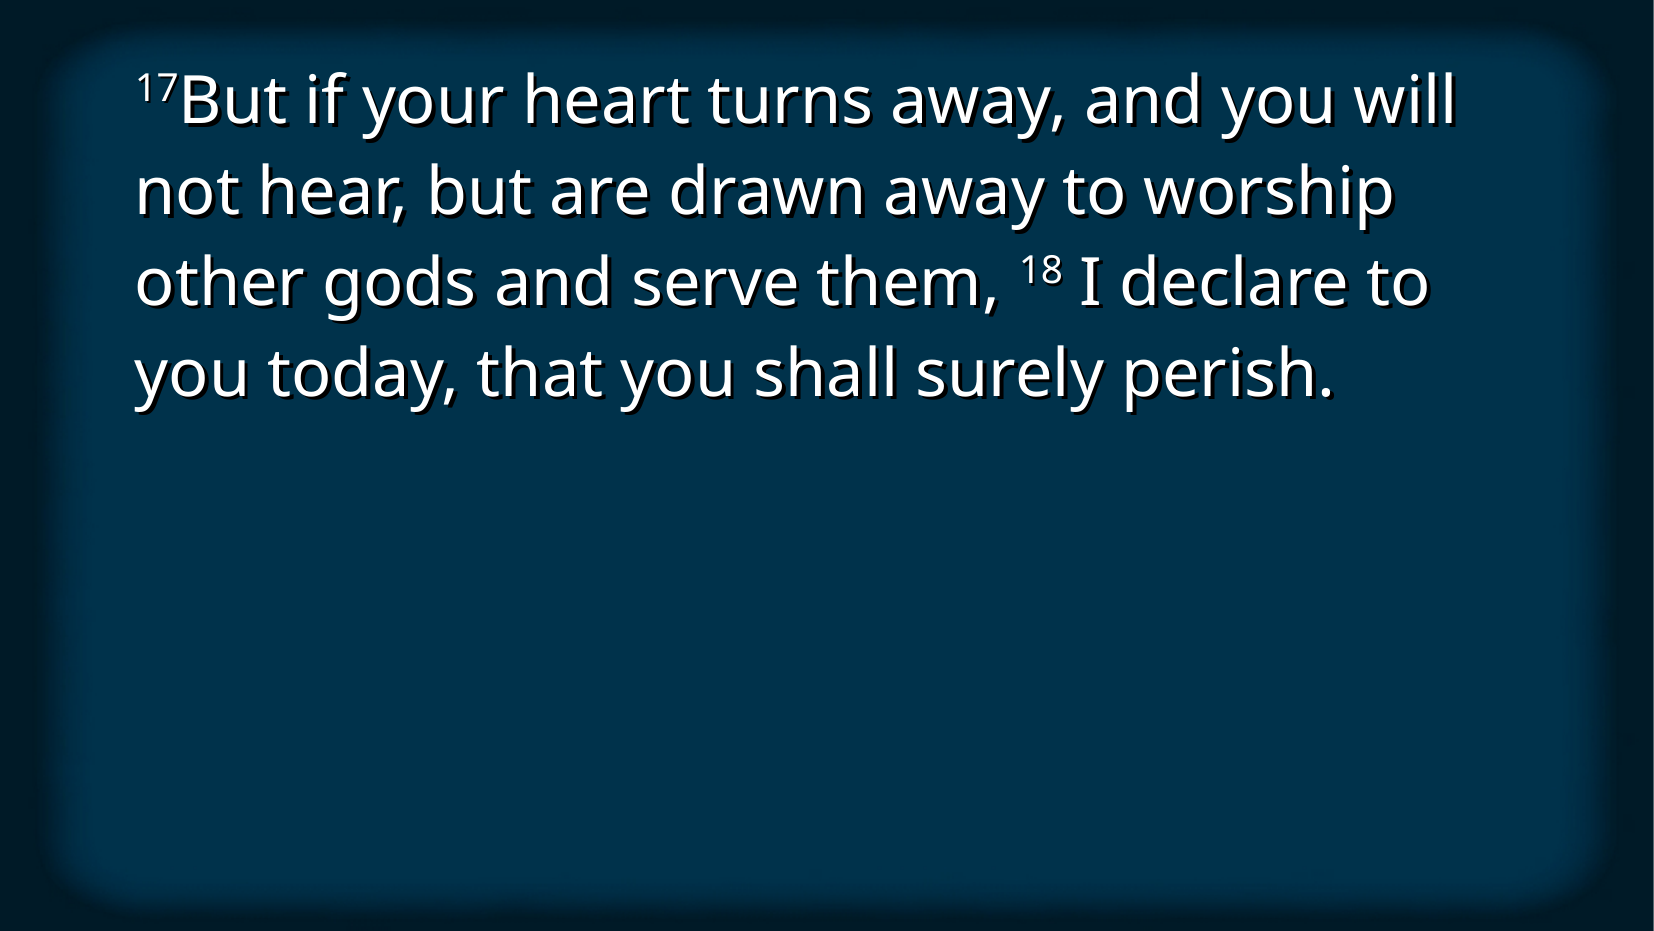

17But if your heart turns away, and you will not hear, but are drawn away to worship other gods and serve them, 18 I declare to you today, that you shall surely perish.